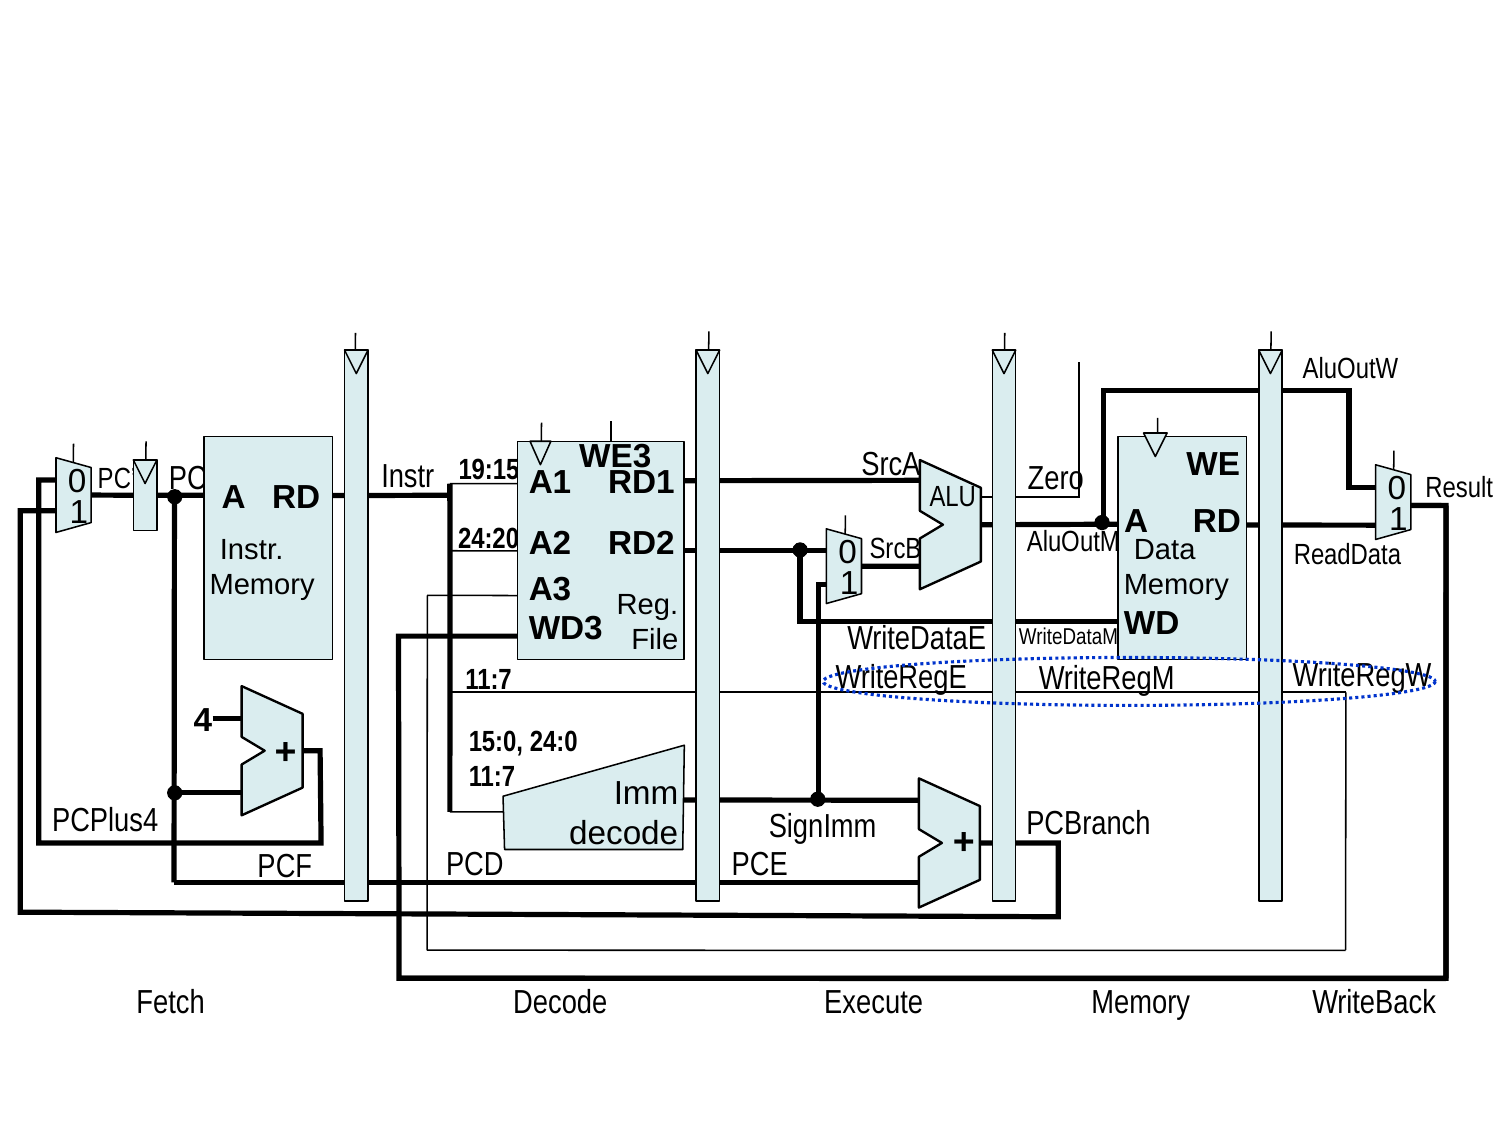

Fetch
Decode
Execute
Memory
WriteBack
AluOutW
WE3
Instr. Memory
A RD
Data Memory
WE
SrcA
Reg.
 File
19:15
Instr
Zero
PC
0
1
PC’
A1 RD1
0
1
Result
ALU
A RD
24:20
A2 RD2
AluOutM
SrcB
0
1
ReadData
A3
WD3
WD
WriteDataE
WriteDataM
WriteRegW
WriteRegE
WriteRegM
11:7
4
15:0, 24:0
11:7
+
Imm
decode
PCPlus4
PCBranch
SignImm
+
PCD
PCE
PCF